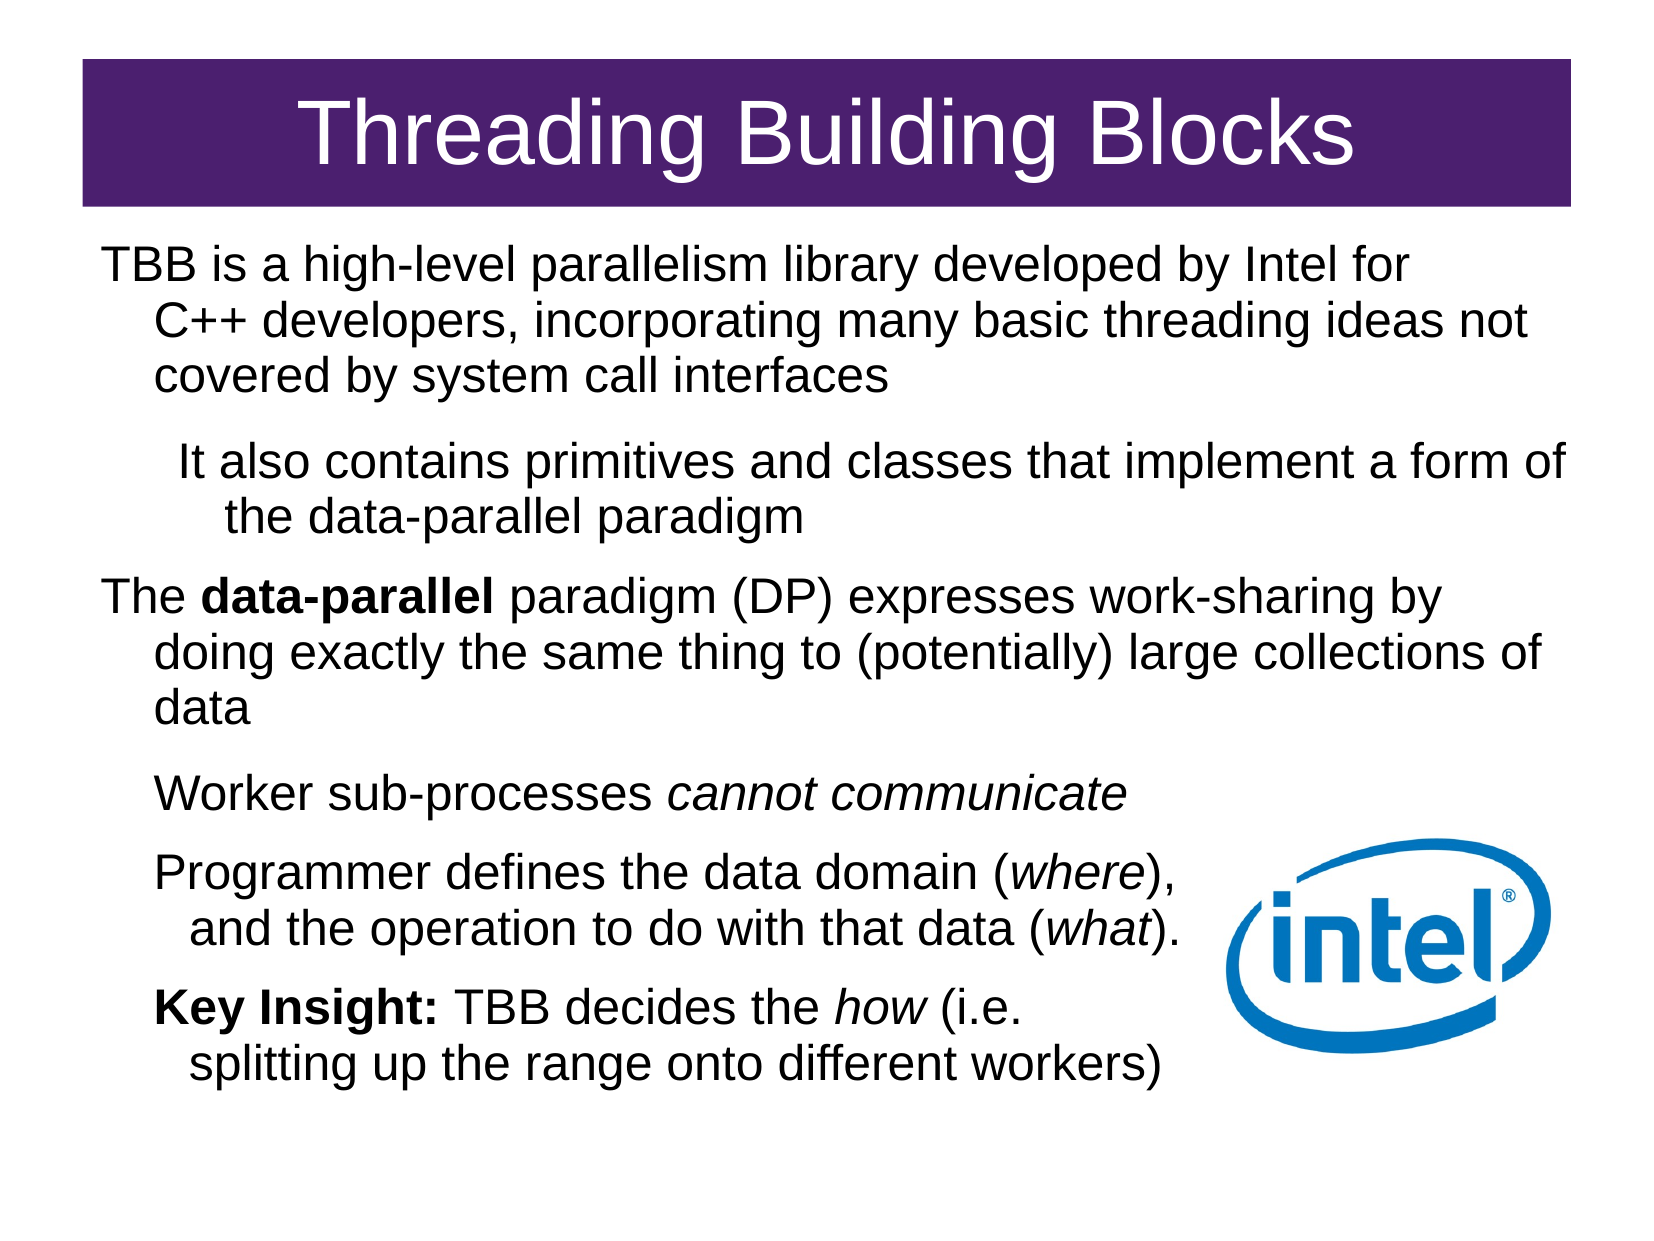

# Threading Building Blocks
TBB is a high-level parallelism library developed by Intel for
C++ developers, incorporating many basic threading ideas not covered by system call interfaces
It also contains primitives and classes that implement a form of the data-parallel paradigm
The data-parallel paradigm (DP) expresses work-sharing by doing exactly the same thing to (potentially) large collections of data
Worker sub-processes cannot communicate
Programmer defines the data domain (where),
and the operation to do with that data (what).
Key Insight: TBB decides the how (i.e.
splitting up the range onto different workers)